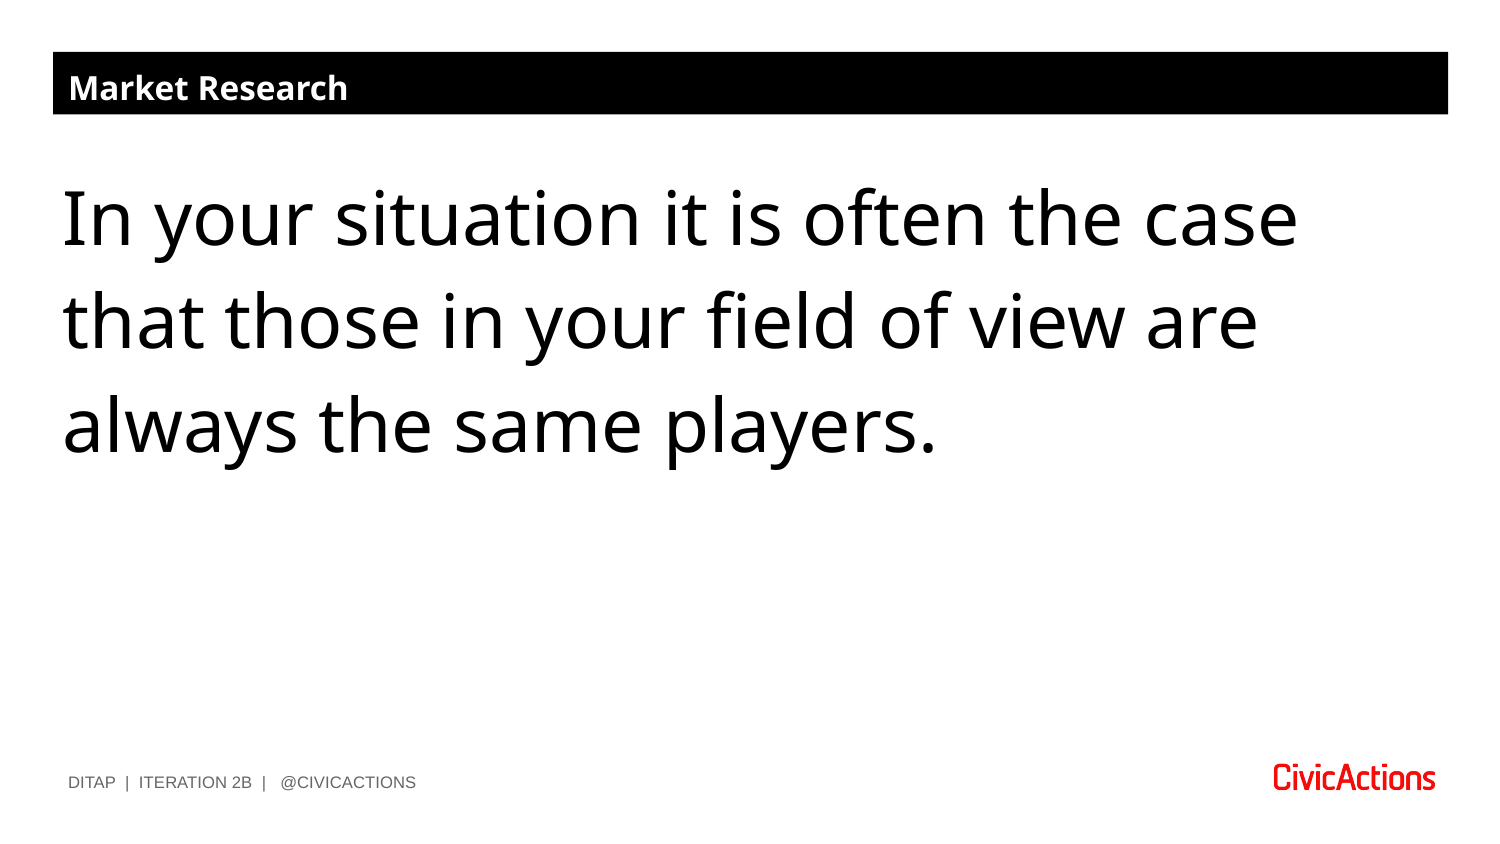

Market Research
# In your situation it is often the case that those in your field of view are always the same players.